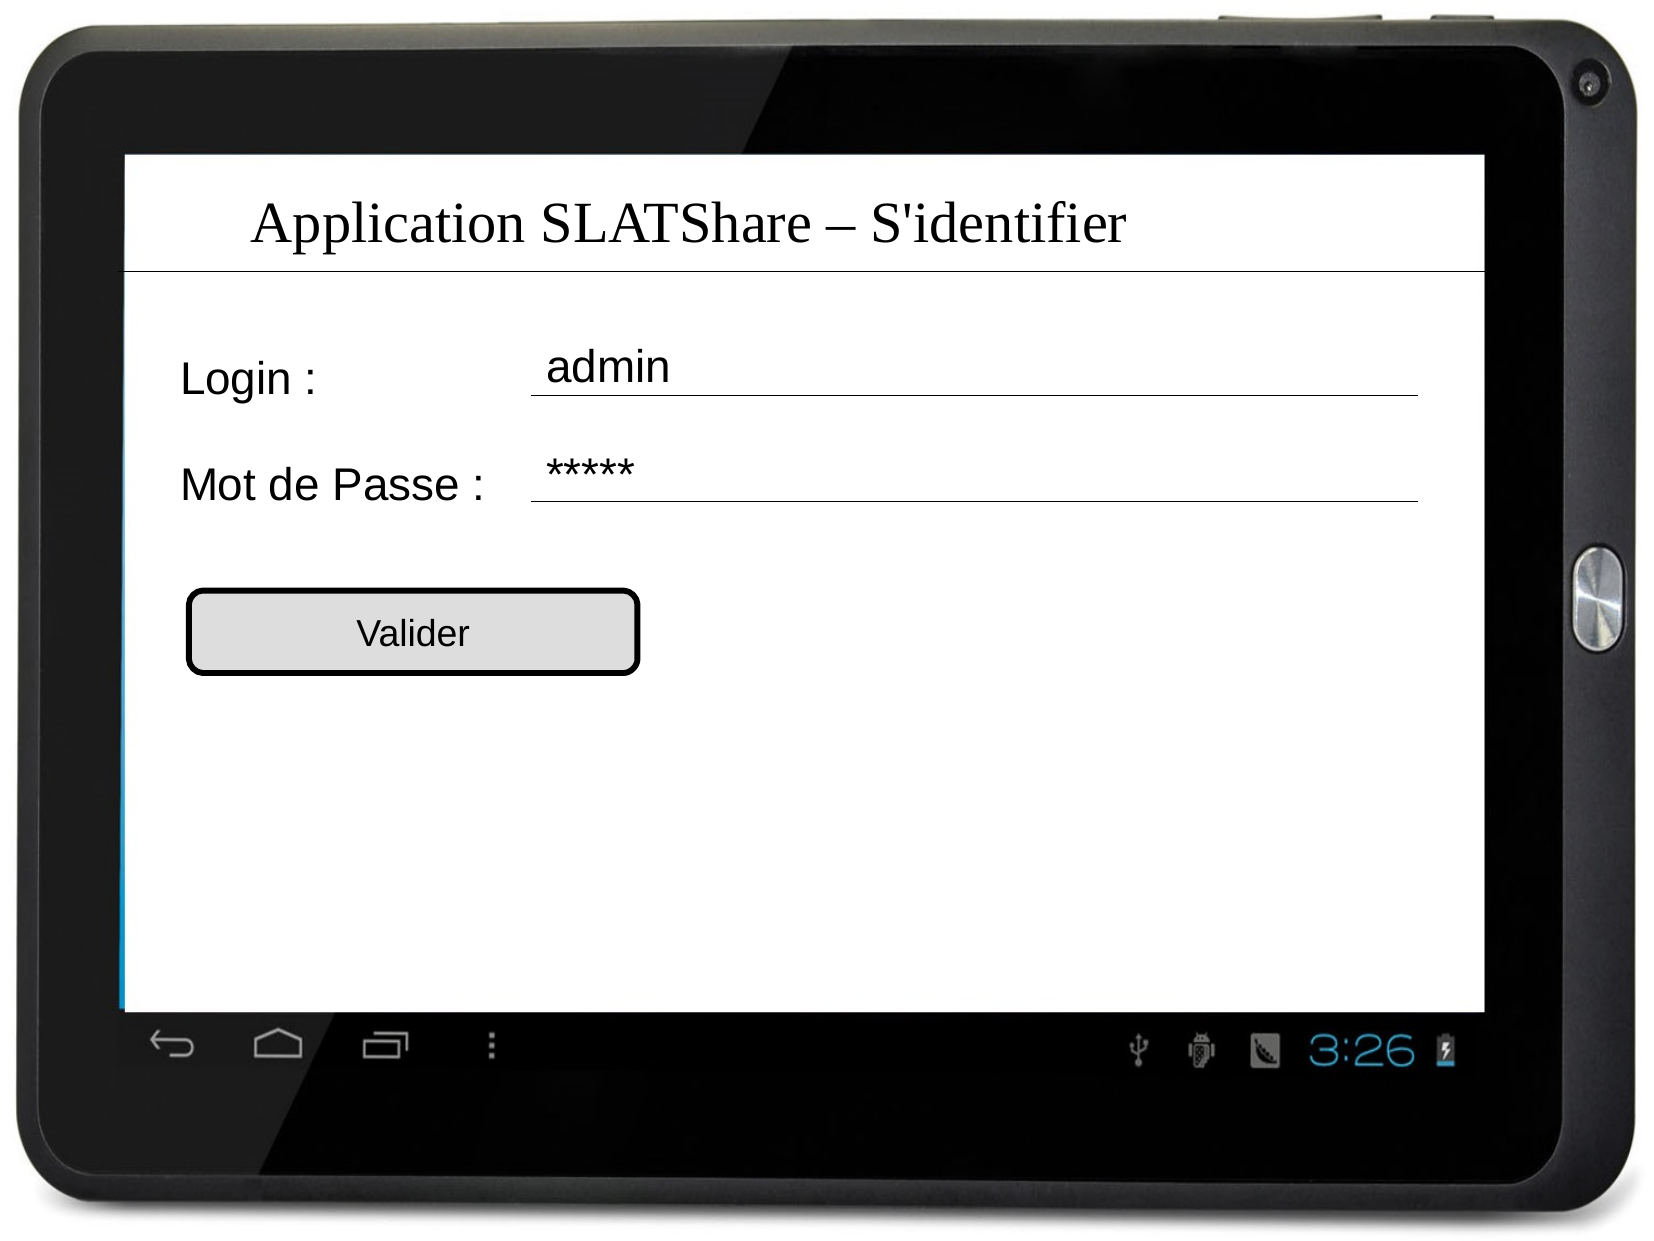

Application SLATShare – S'identifier
admin
Login :
*****
Mot de Passe :
Valider